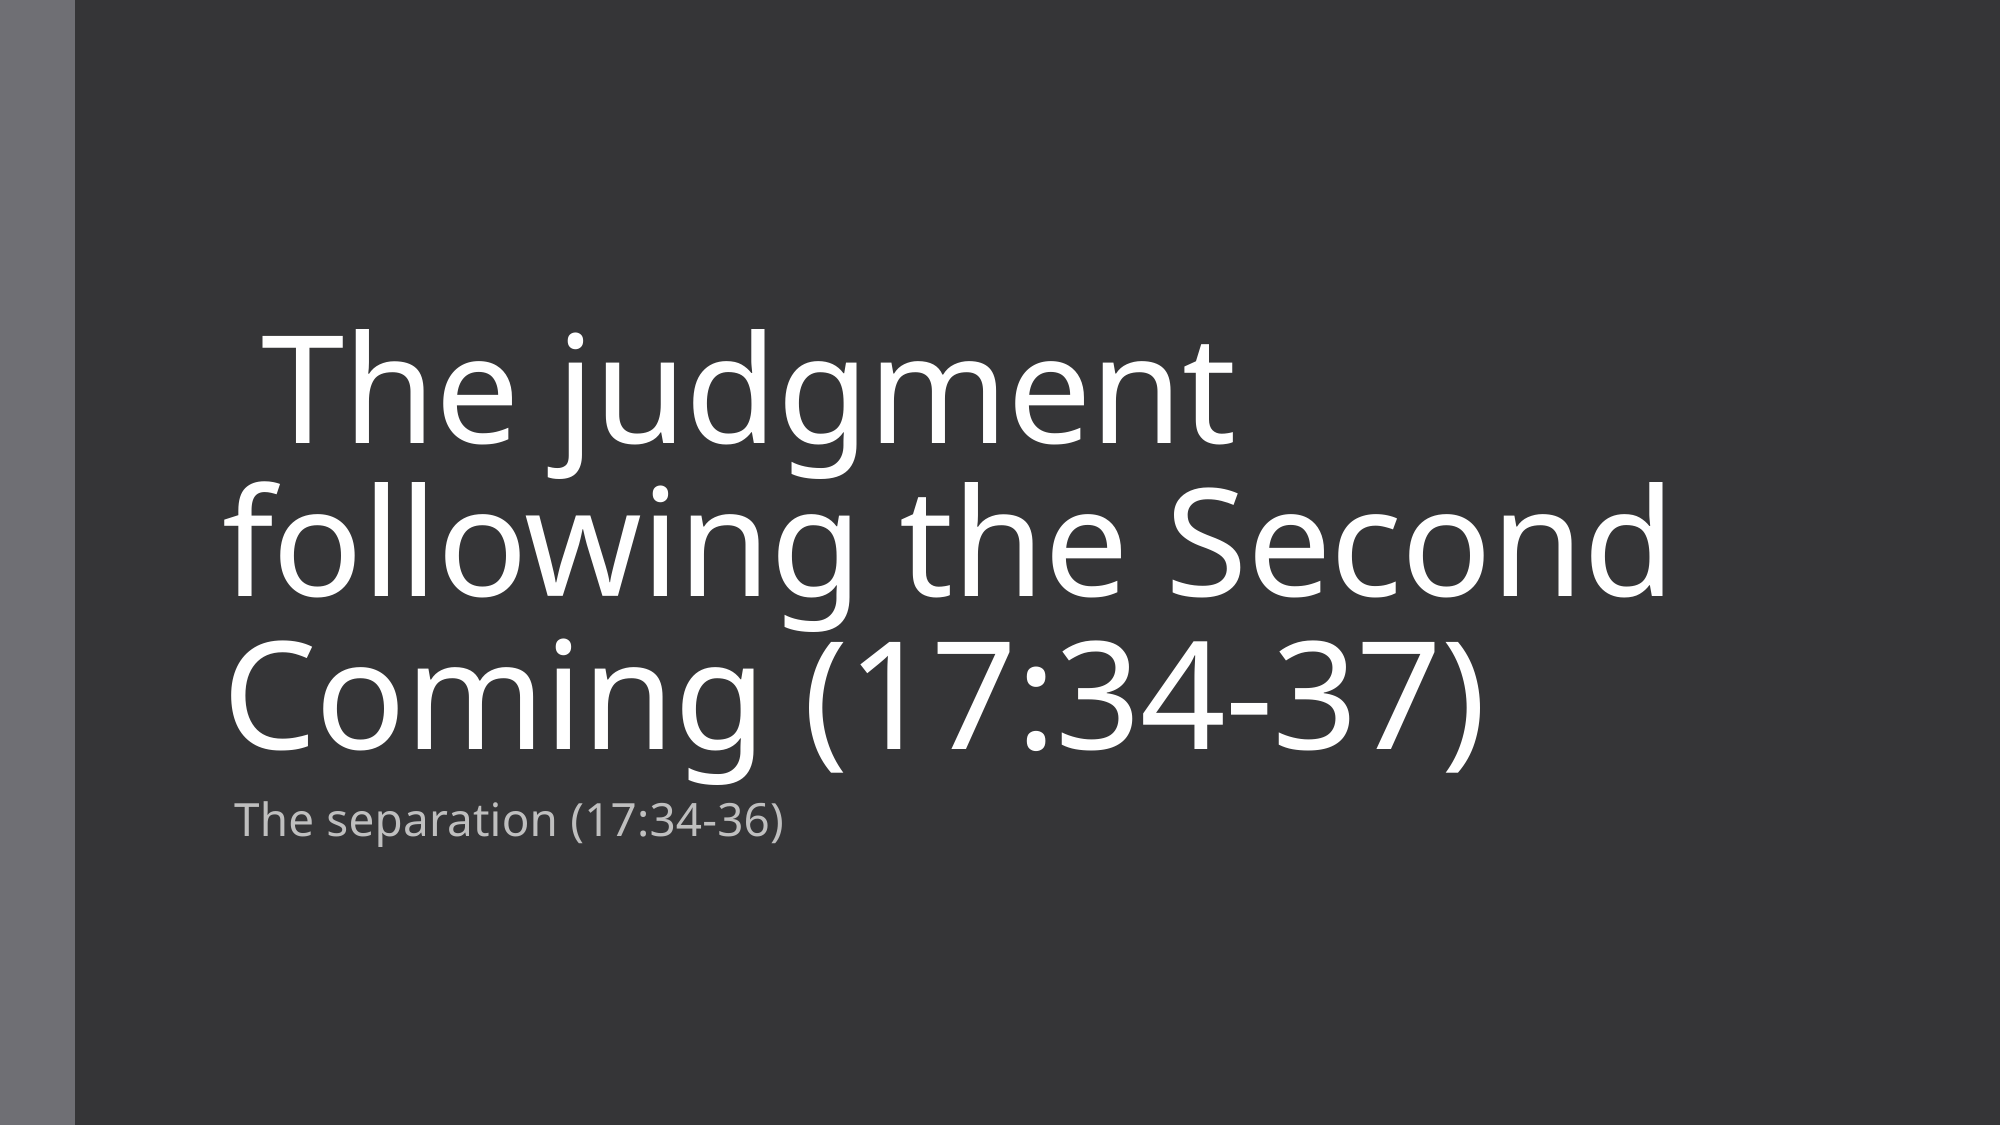

# The judgment following the Second Coming (17:34-37)
 The separation (17:34-36)